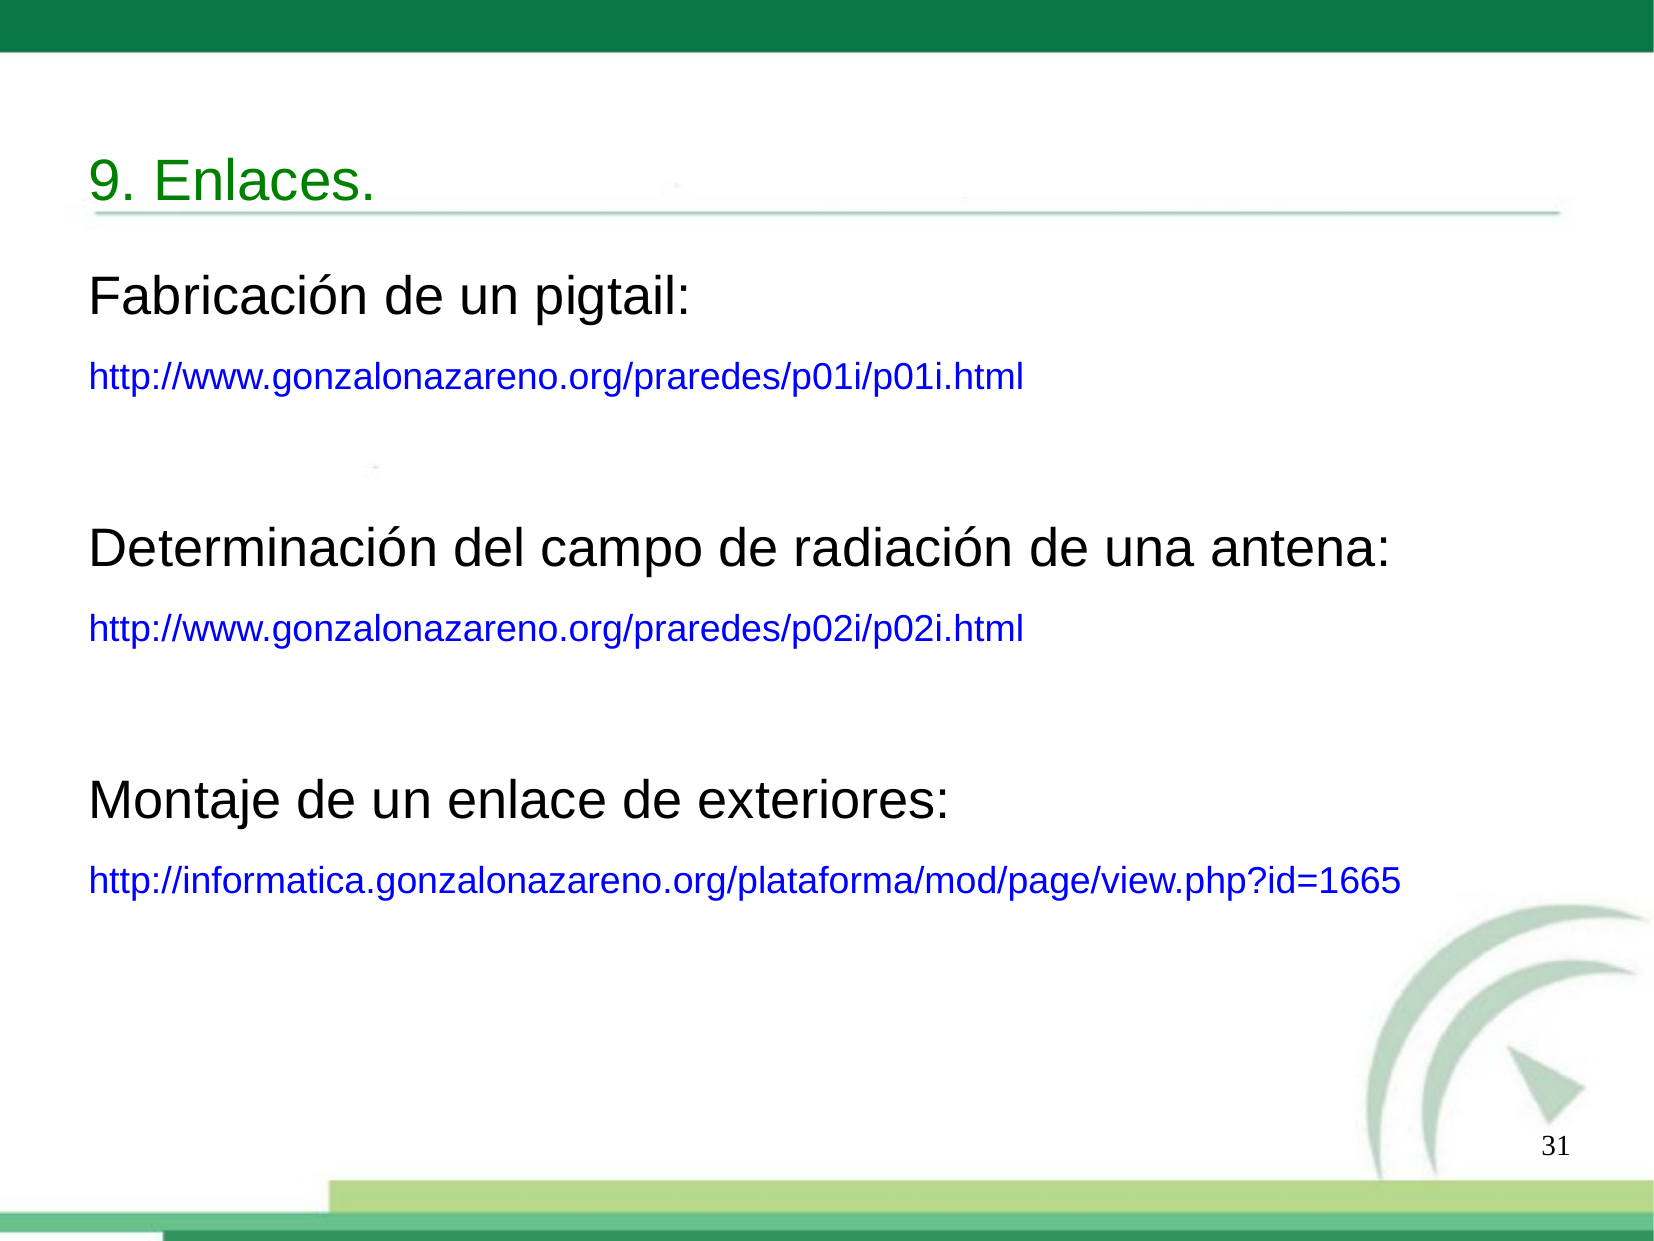

9. Enlaces.
# Fabricación de un pigtail:
http://www.gonzalonazareno.org/praredes/p01i/p01i.html
Determinación del campo de radiación de una antena:
http://www.gonzalonazareno.org/praredes/p02i/p02i.html
Montaje de un enlace de exteriores:
http://informatica.gonzalonazareno.org/plataforma/mod/page/view.php?id=1665
31